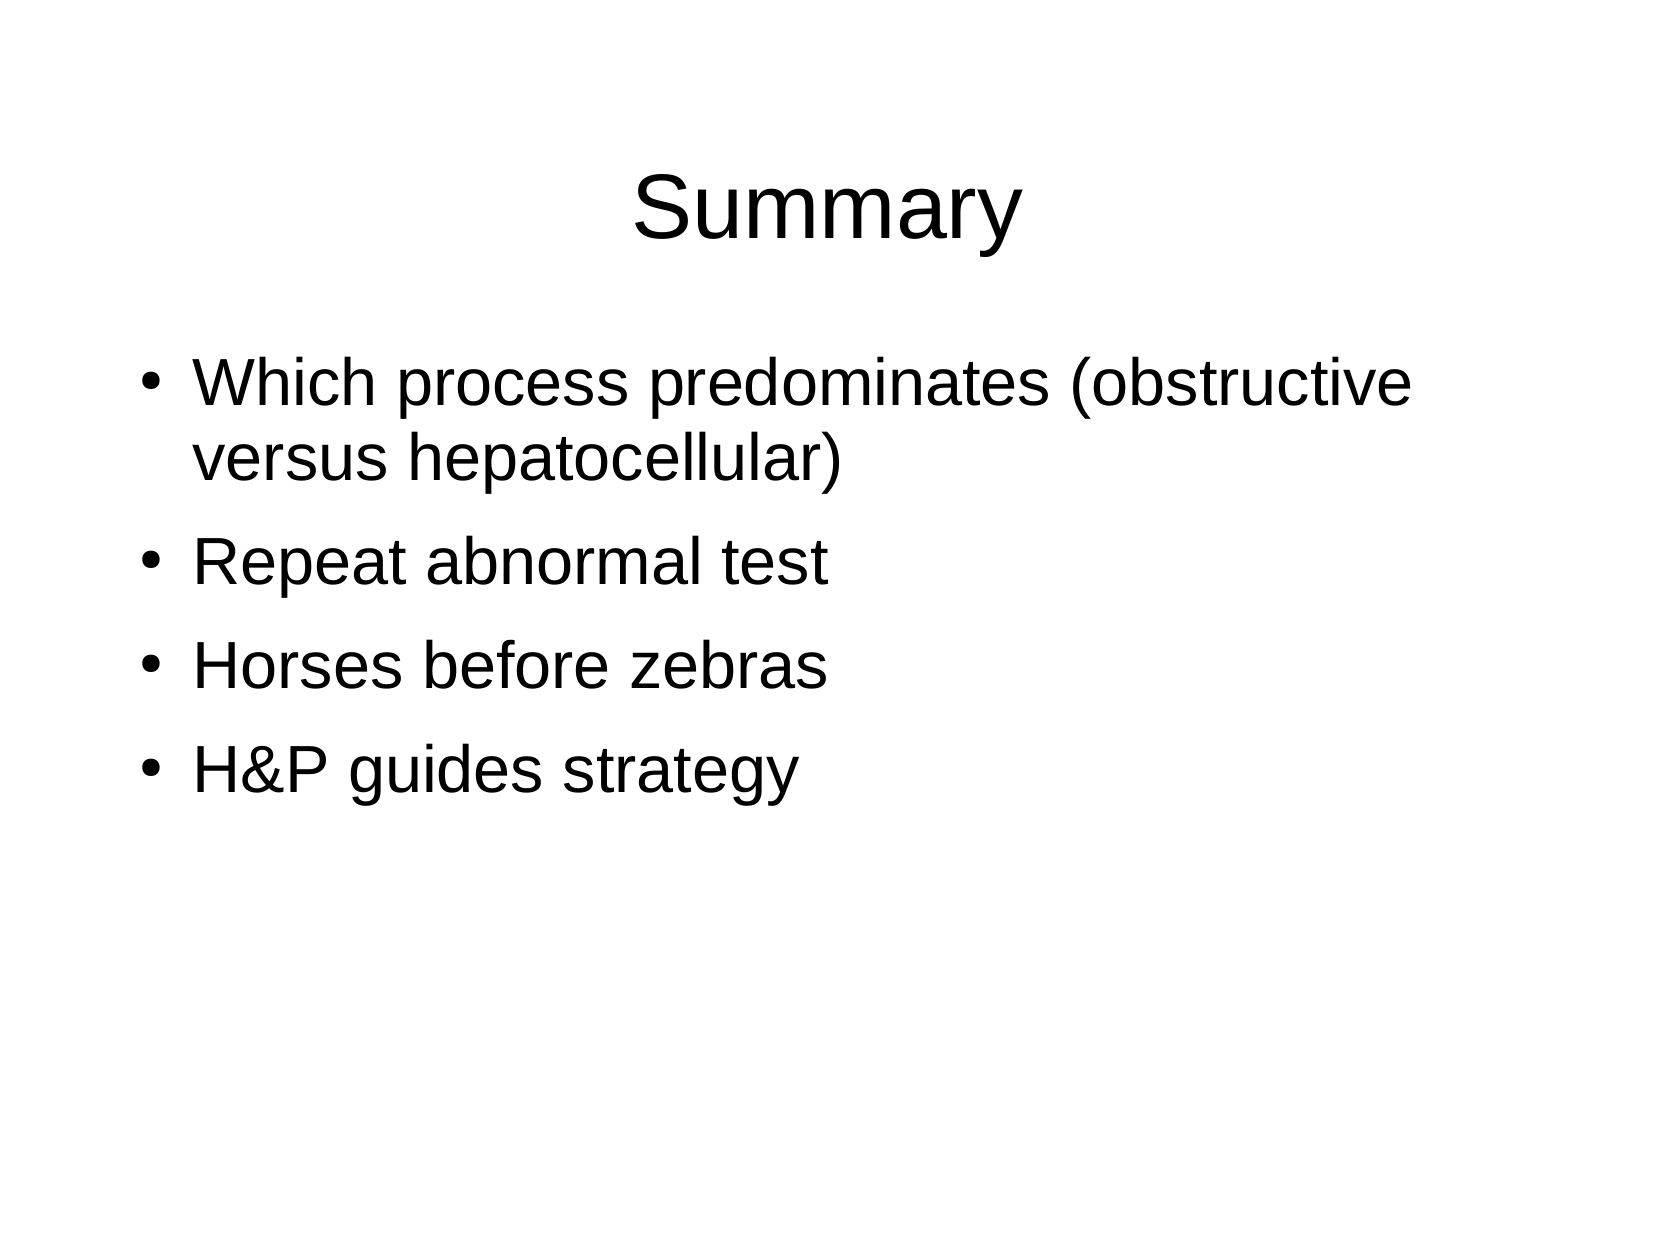

# Summary
Which process predominates (obstructive versus hepatocellular)
Repeat abnormal test
Horses before zebras
H&P guides strategy